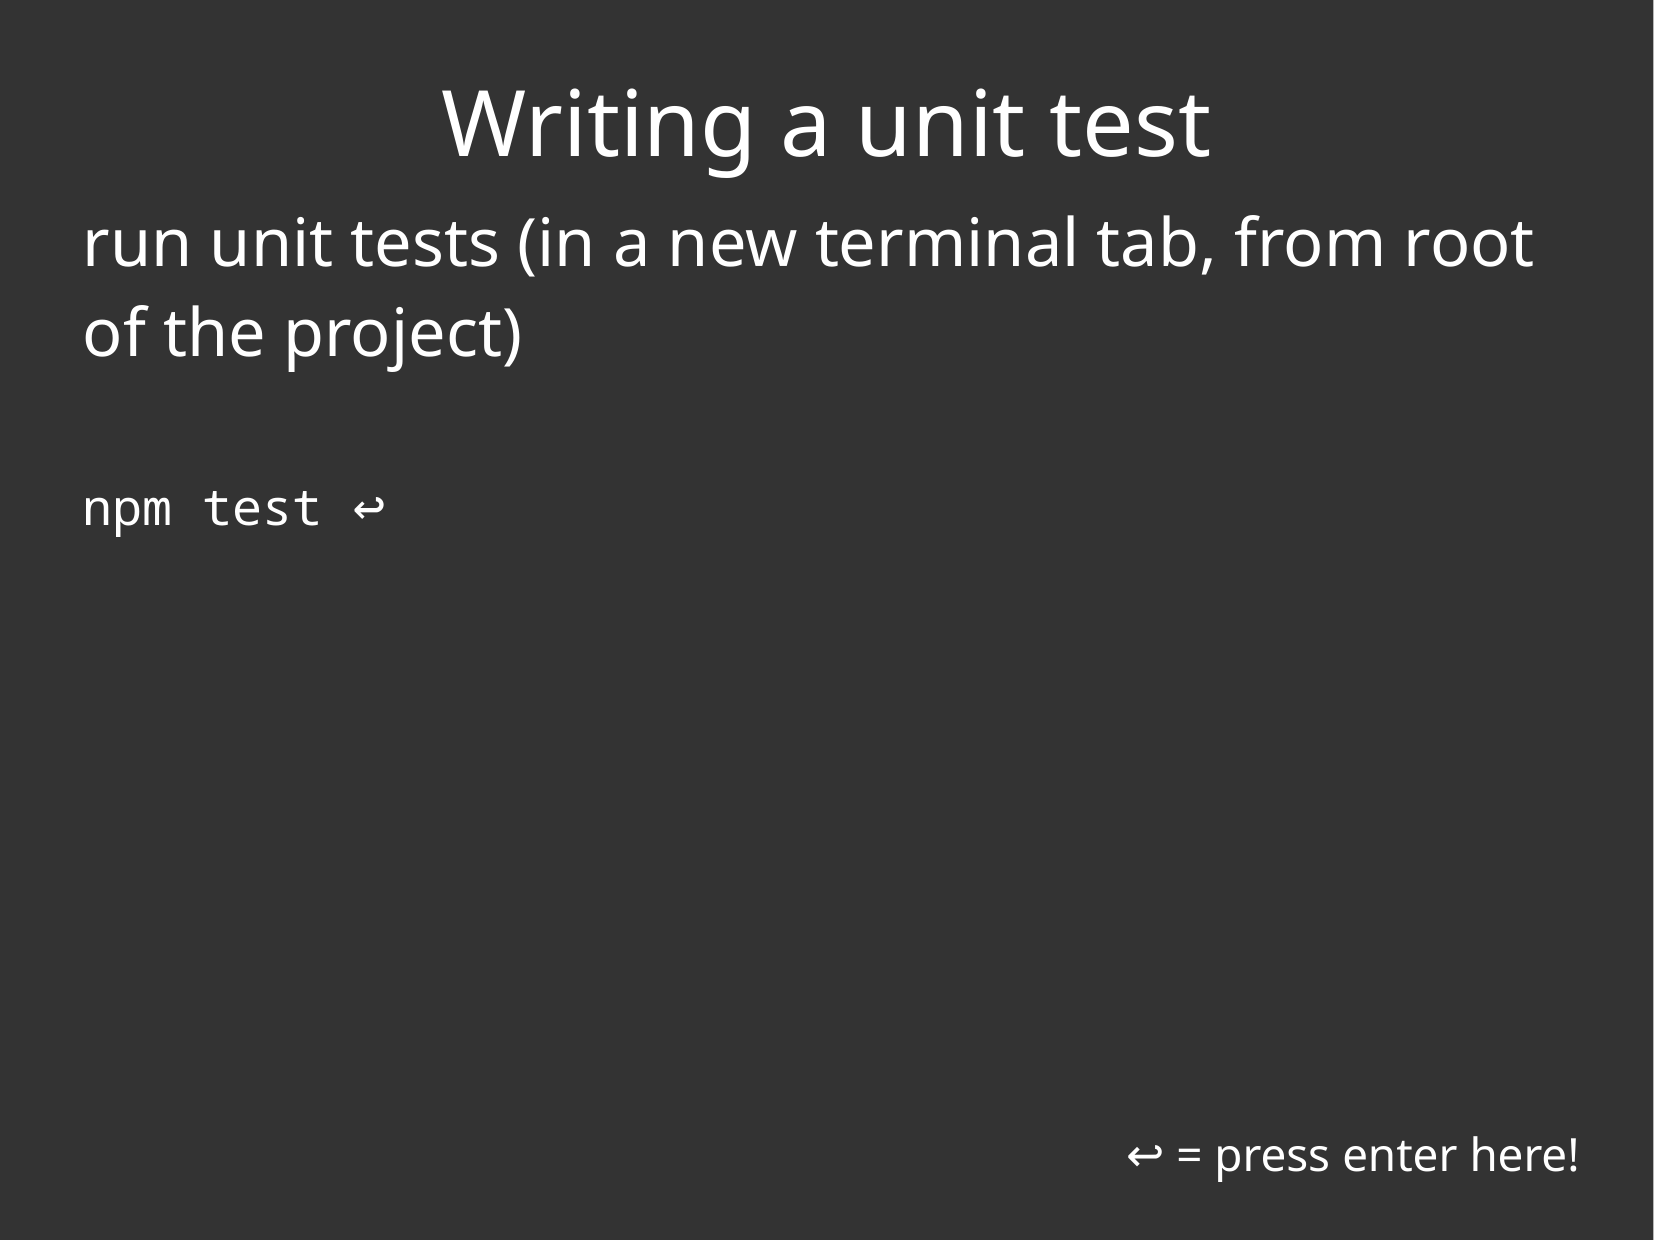

# Writing a unit test
run unit tests (in a new terminal tab, from root of the project)
npm test ↩
↩ = press enter here!